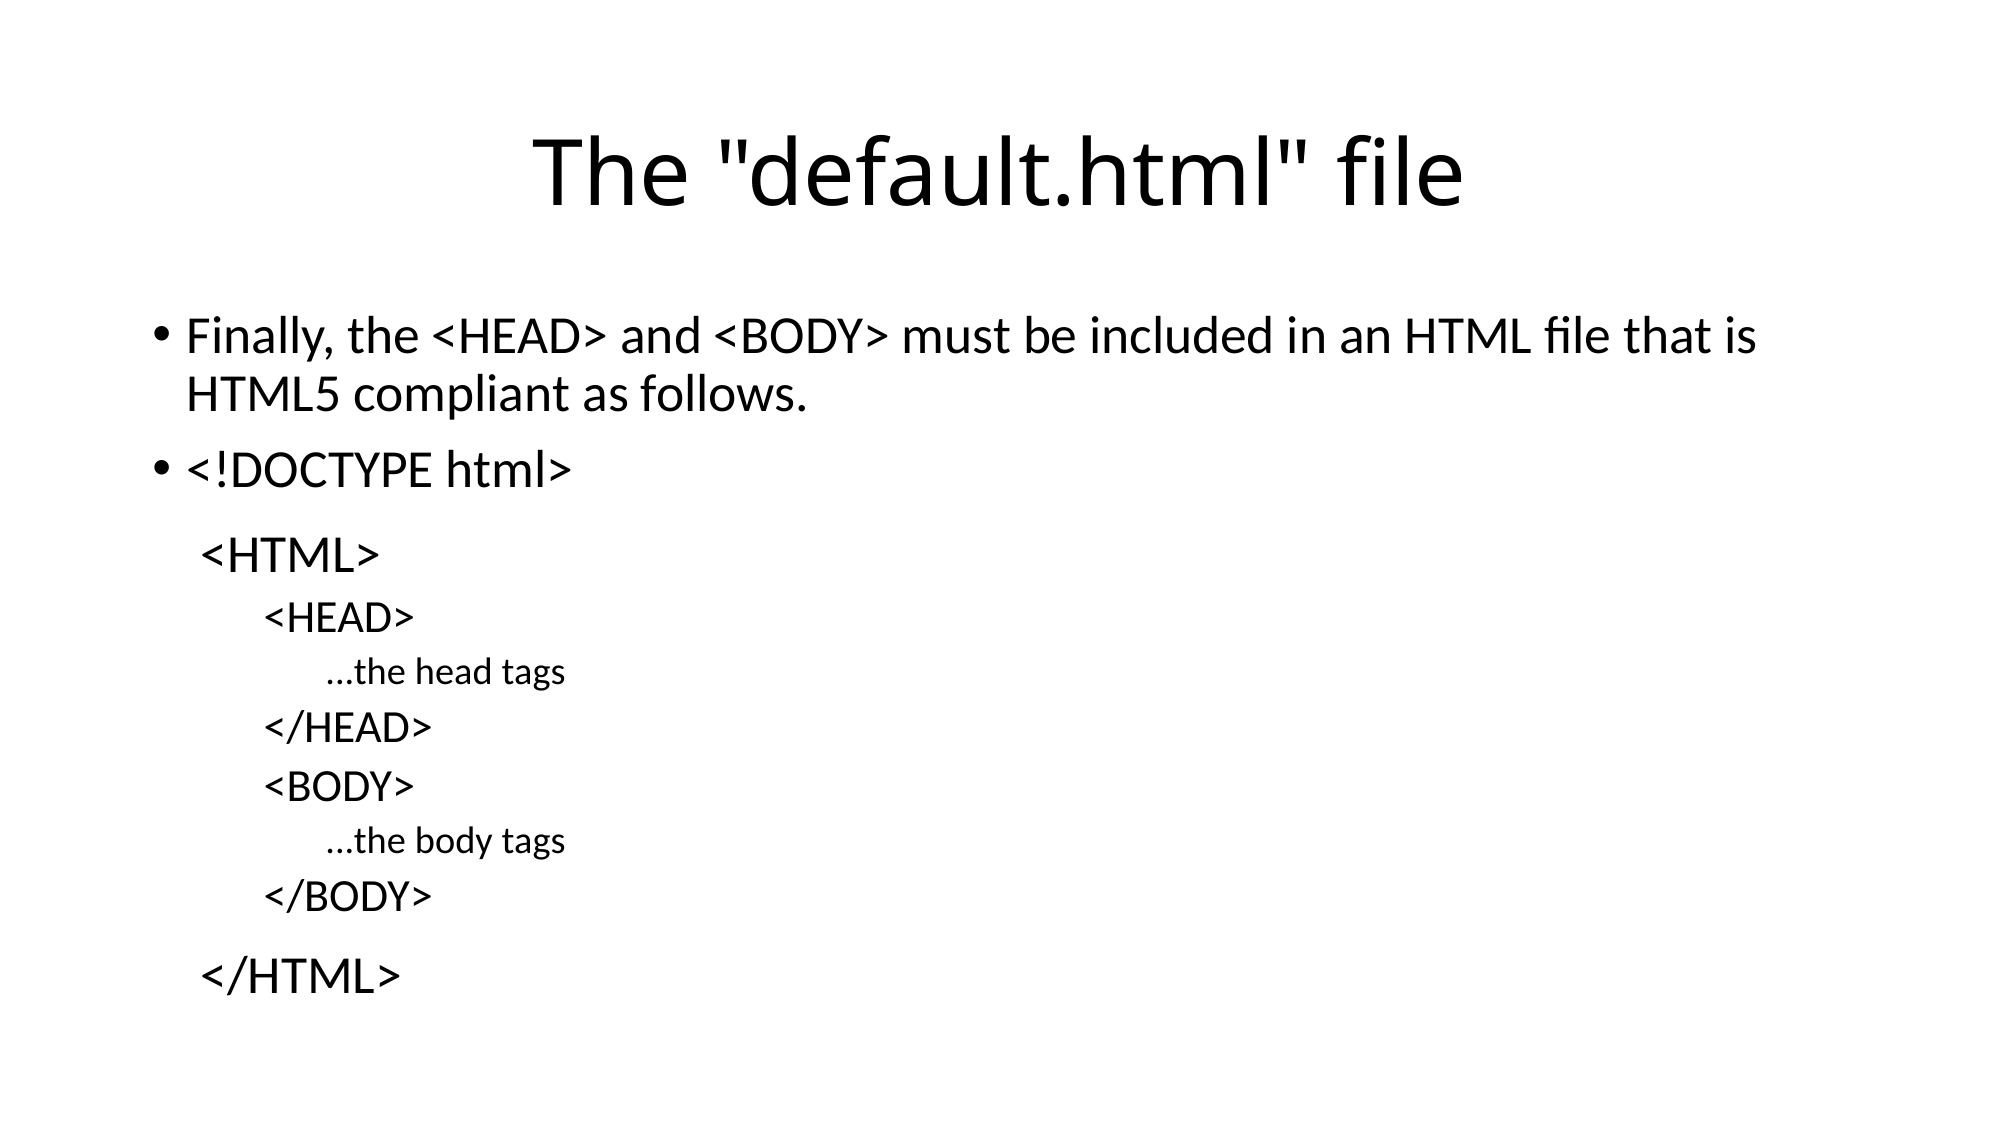

# The "default.html" file
Finally, the <HEAD> and <BODY> must be included in an HTML file that is HTML5 compliant as follows.
<!DOCTYPE html>
 <HTML>
 <HEAD>
 ...the head tags
 </HEAD>
 <BODY>
 ...the body tags
 </BODY>
 </HTML>